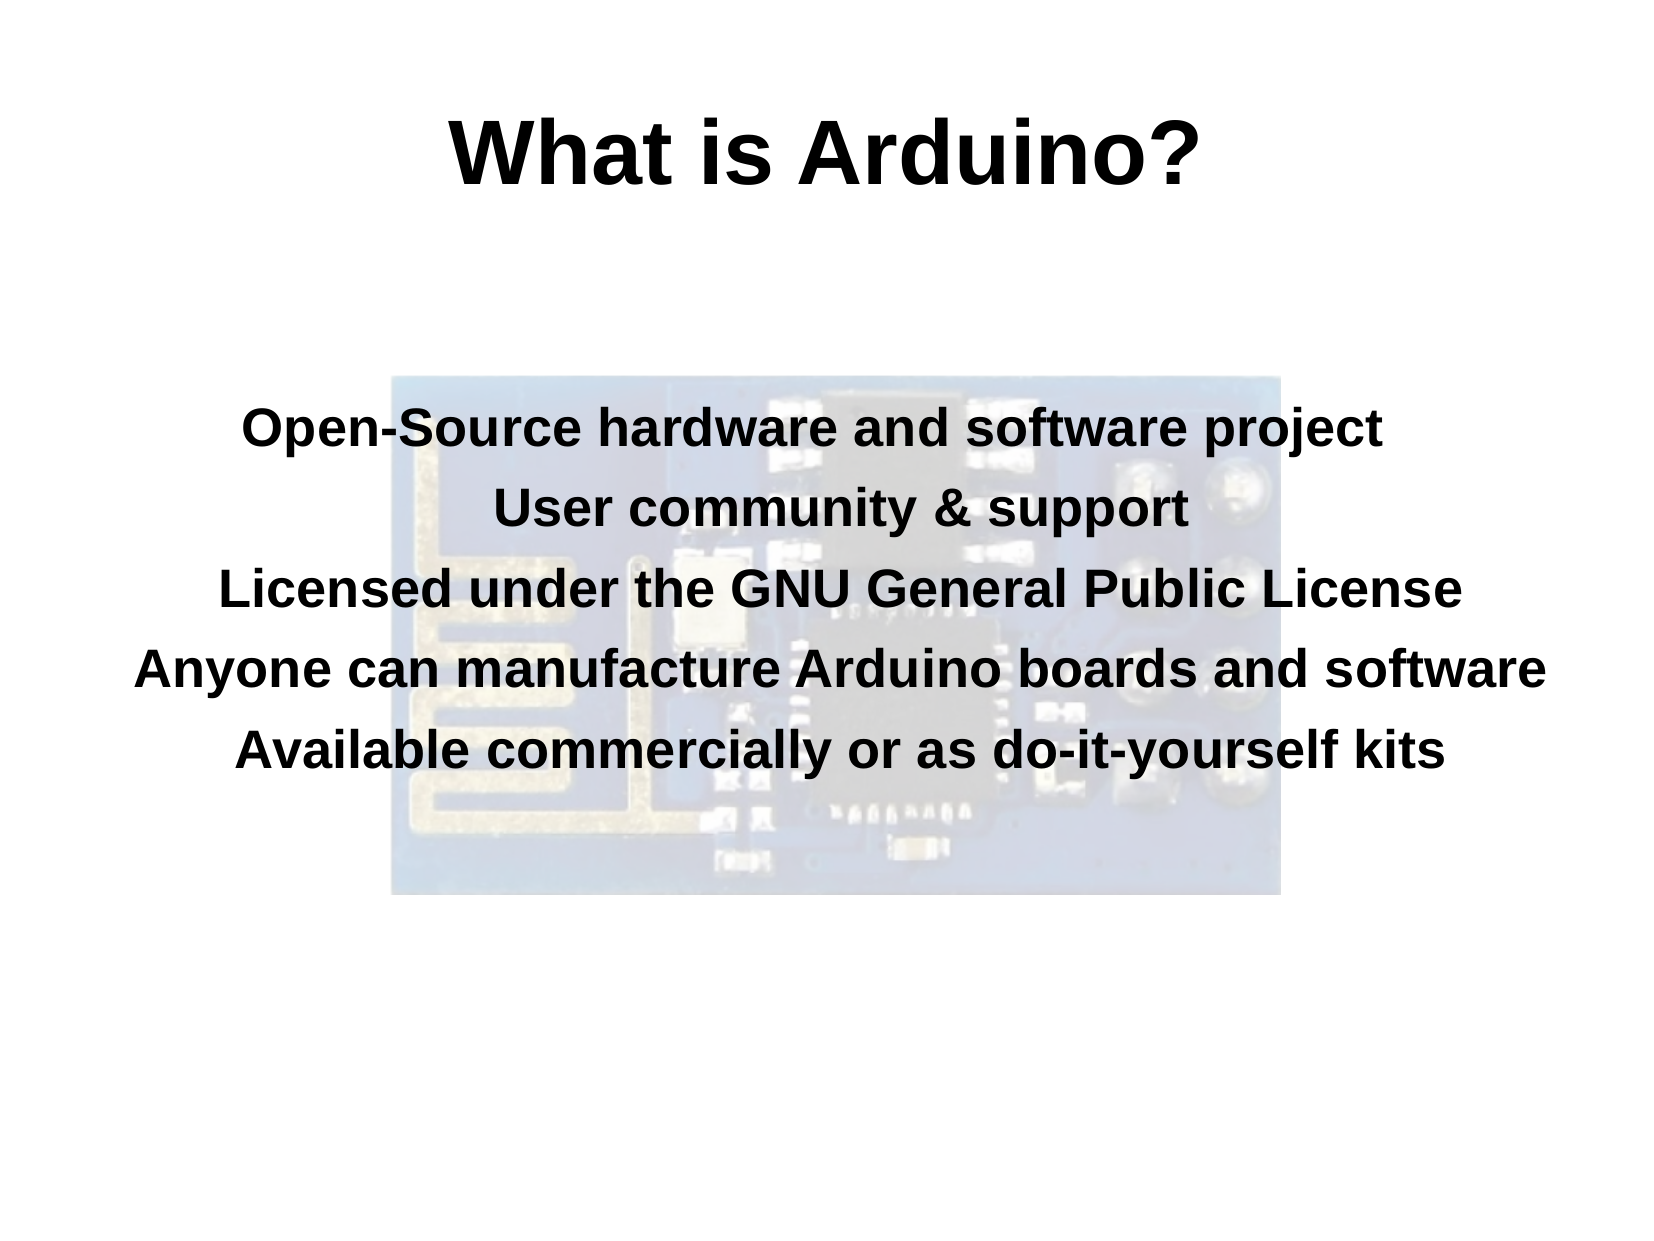

# What is Arduino?
Open-Source hardware and software project
User community & support
Licensed under the GNU General Public License
Anyone can manufacture Arduino boards and software
Available commercially or as do-it-yourself kits